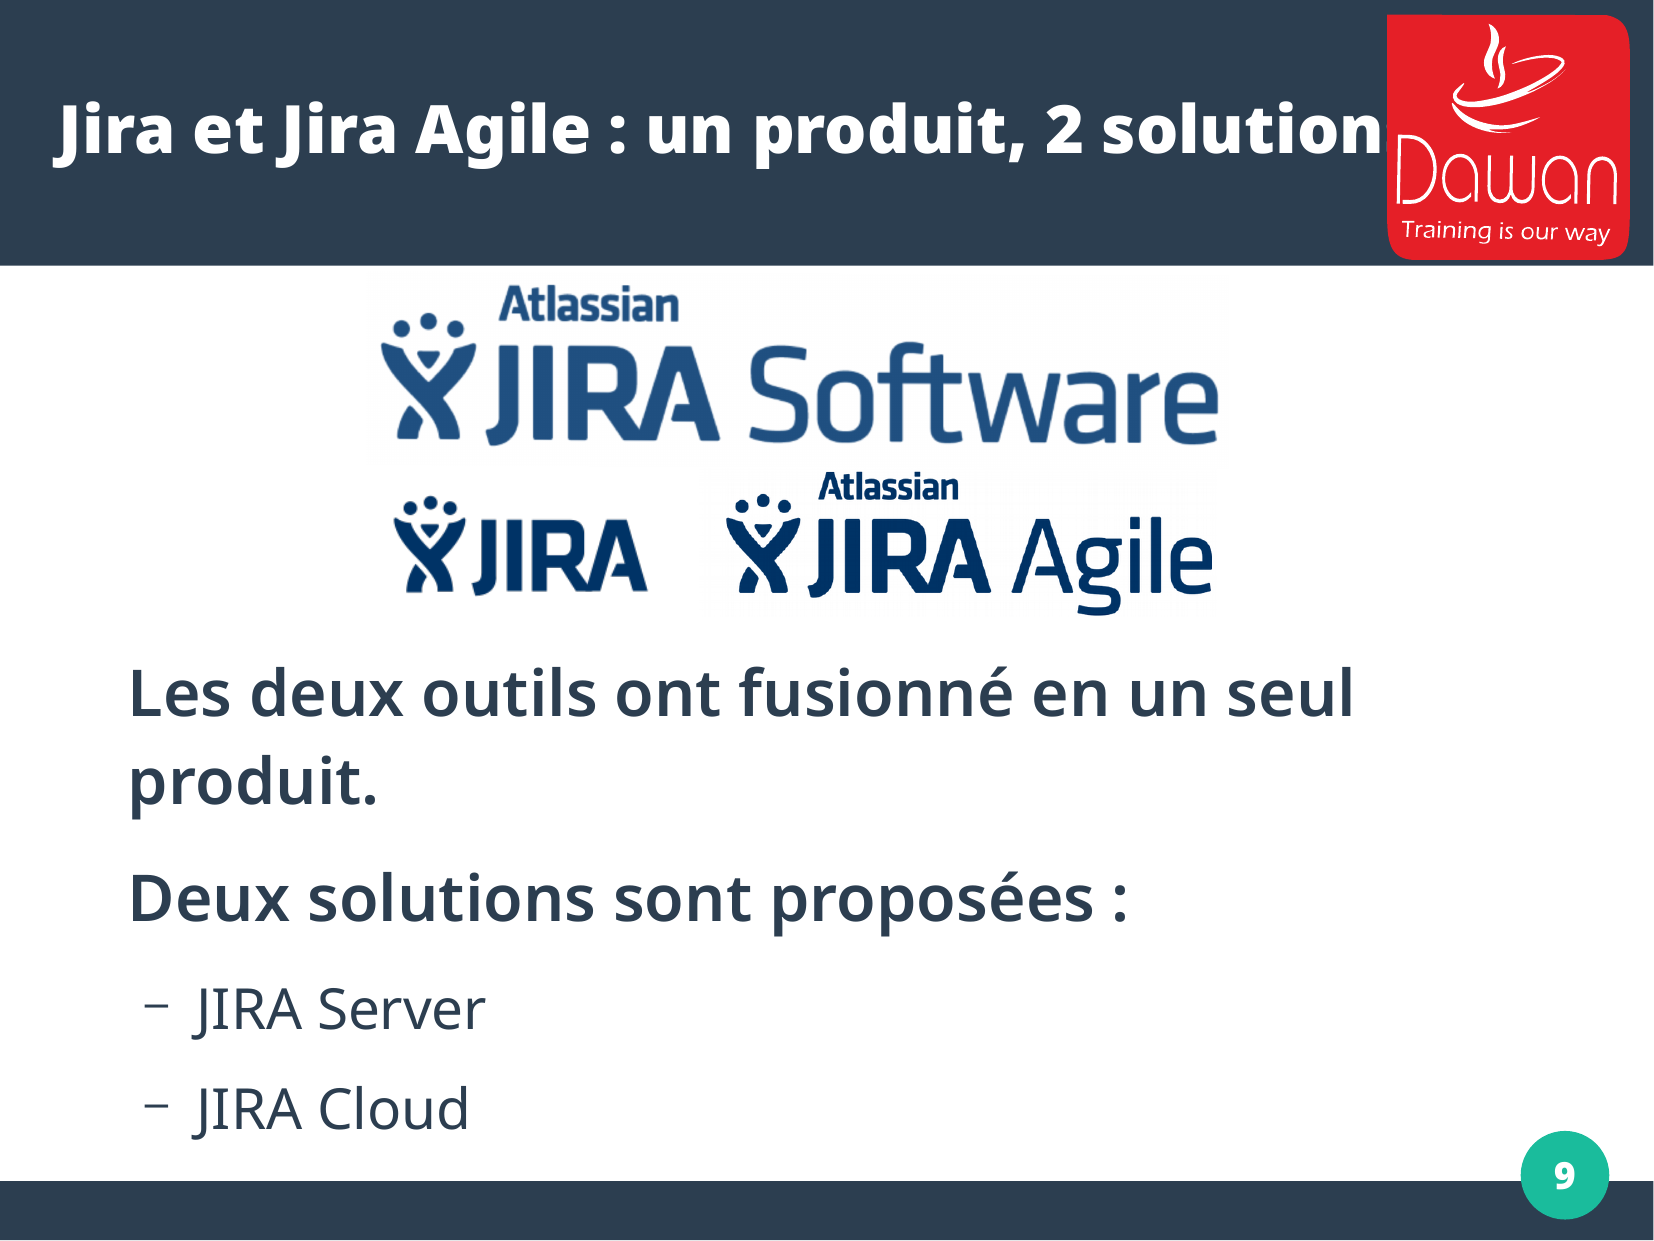

# Jira et Jira Agile : un produit, 2 solutions
Les deux outils ont fusionné en un seul produit.
Deux solutions sont proposées :
JIRA Server
JIRA Cloud
9